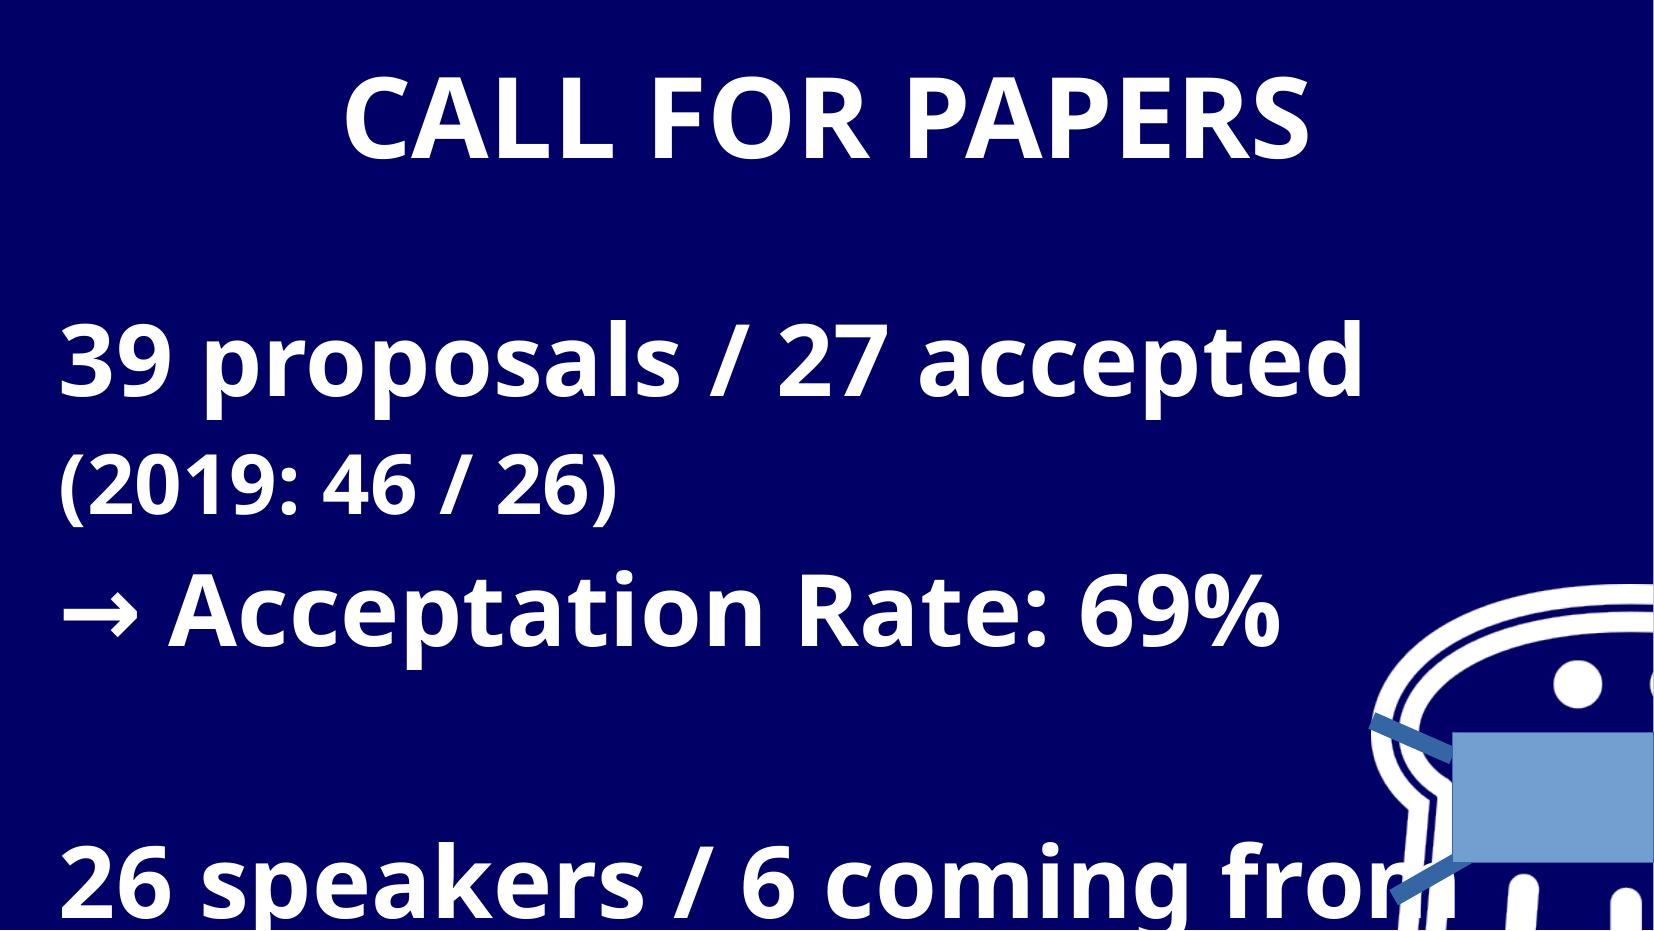

# CALL FOR PAPERS
39 proposals / 27 accepted (2019: 46 / 26)
→ Acceptation Rate: 69%
26 speakers / 6 coming from EU
(2019: 36 / 14 from abroad)